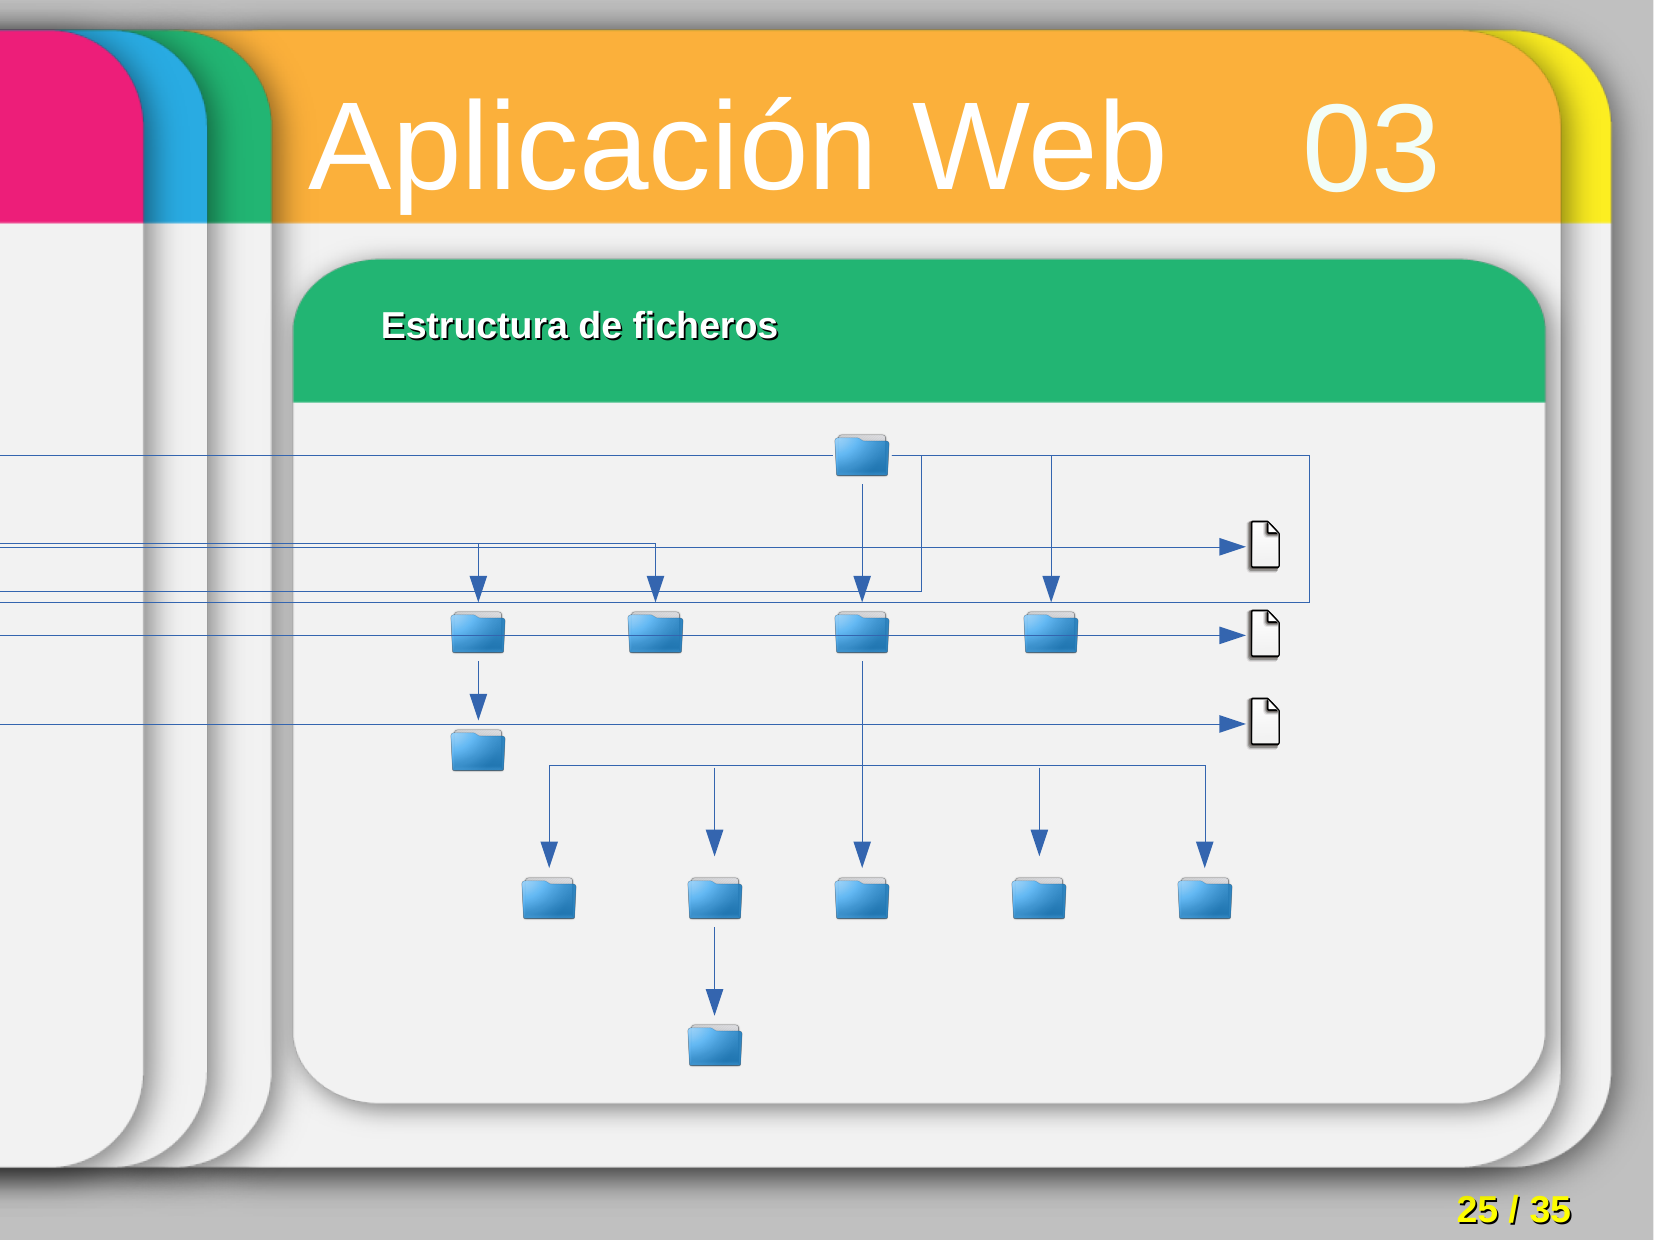

03
# Aplicación Web
Estructura de ficheros
APLICACIÓN
nodeJs
server.js
app
config
public
views
package.json
bower.json
models
css
js
img
lib
views
controllers